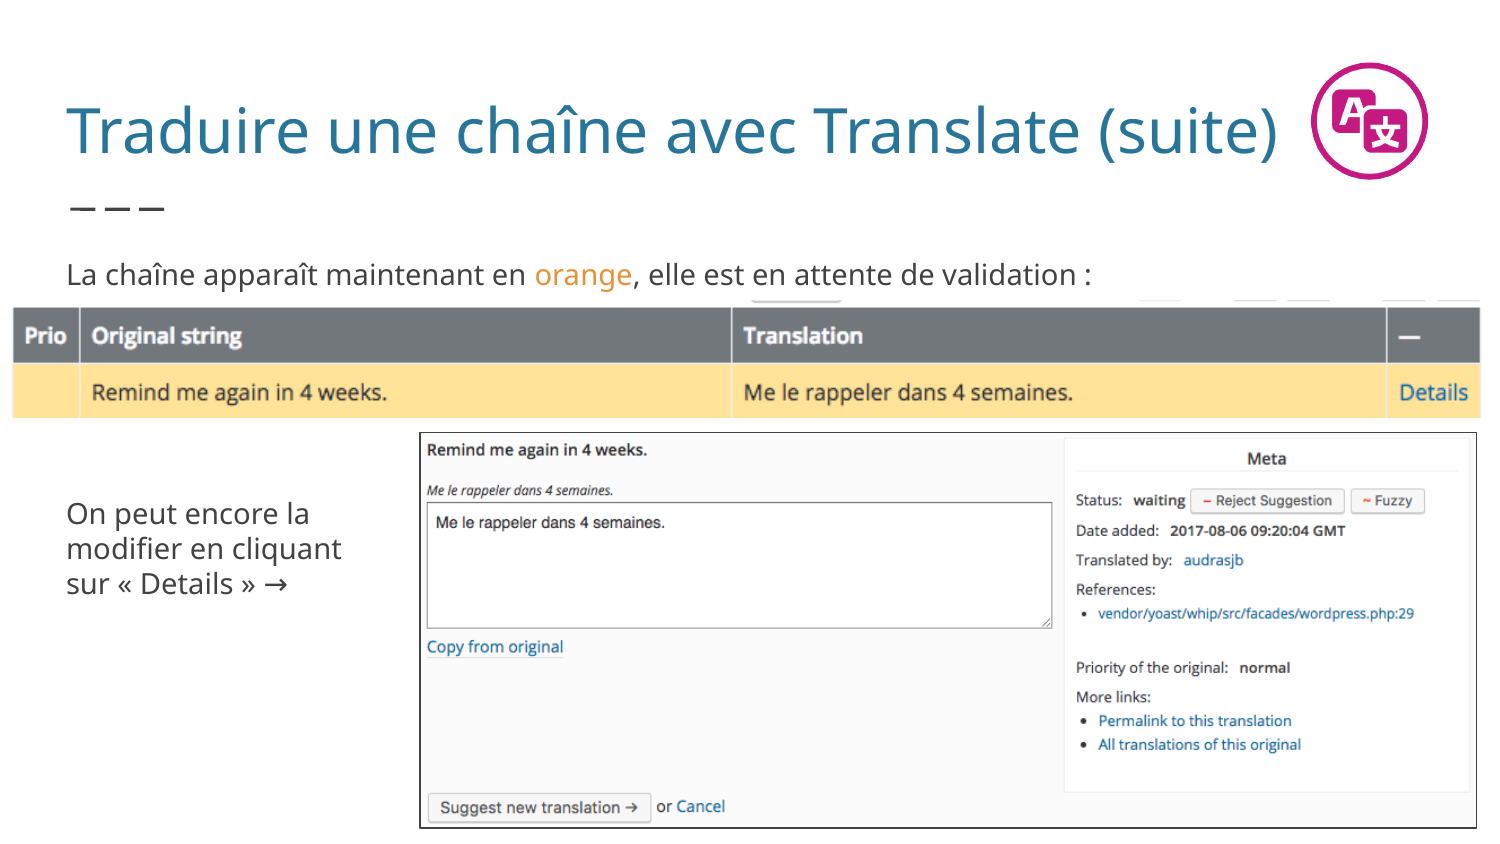

# Traduire une chaîne avec Translate (suite)
La chaîne apparaît maintenant en orange, elle est en attente de validation :
On peut encore la
modifier en cliquant
sur « Details » →